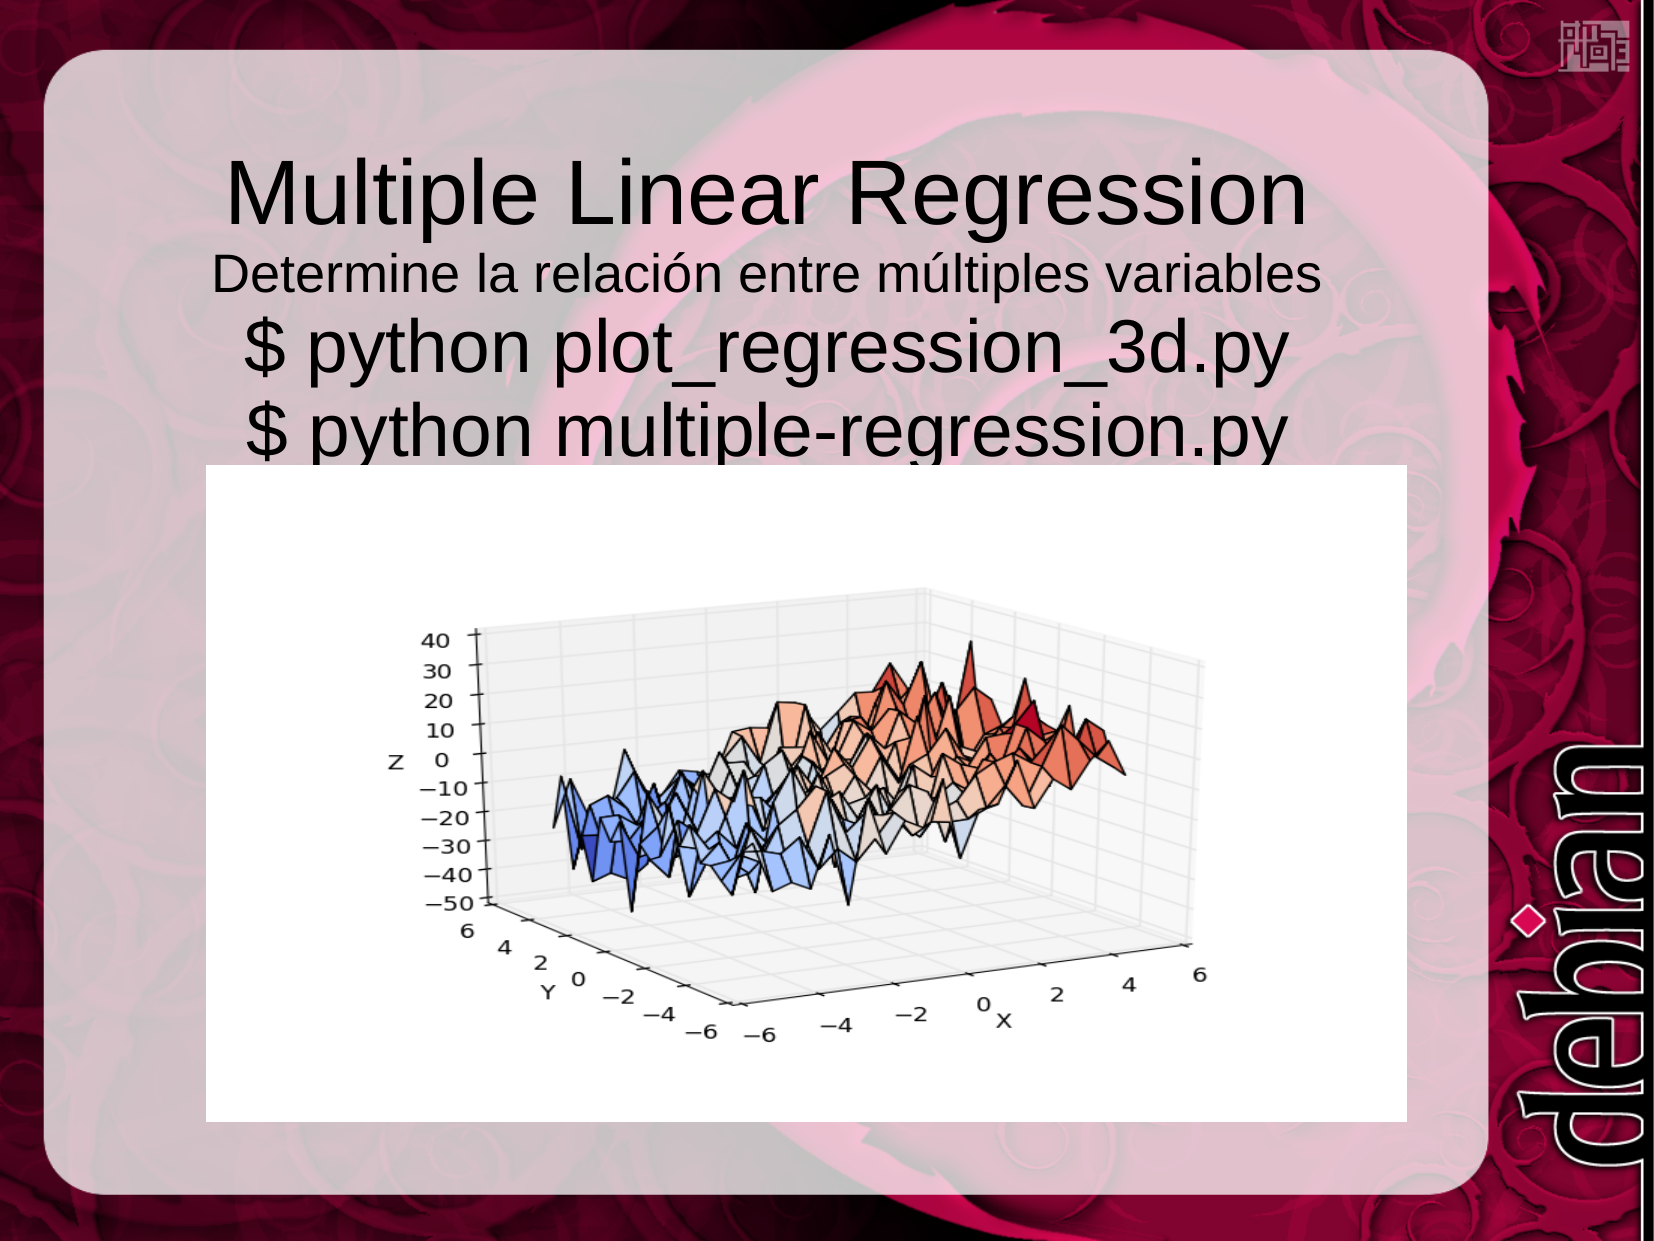

# Multiple Linear Regression Determine la relación entre múltiples variables $ python plot_regression_3d.py $ python multiple-regression.py